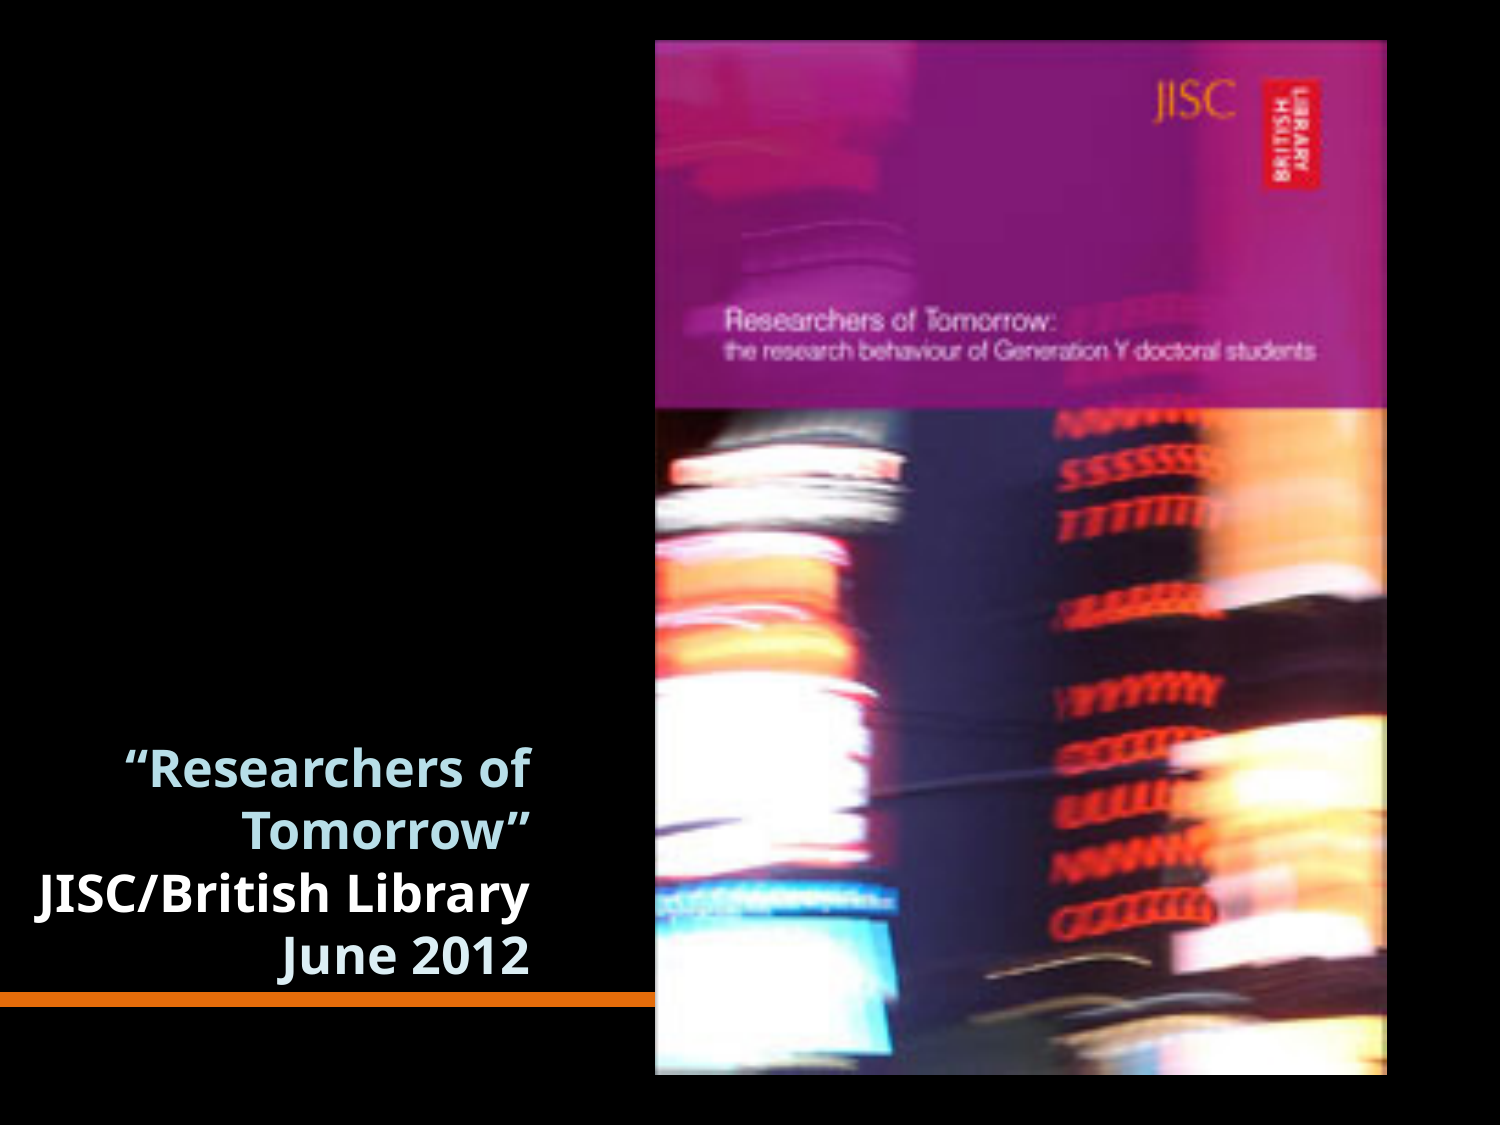

“Researchers of Tomorrow”
JISC/British Library
June 2012